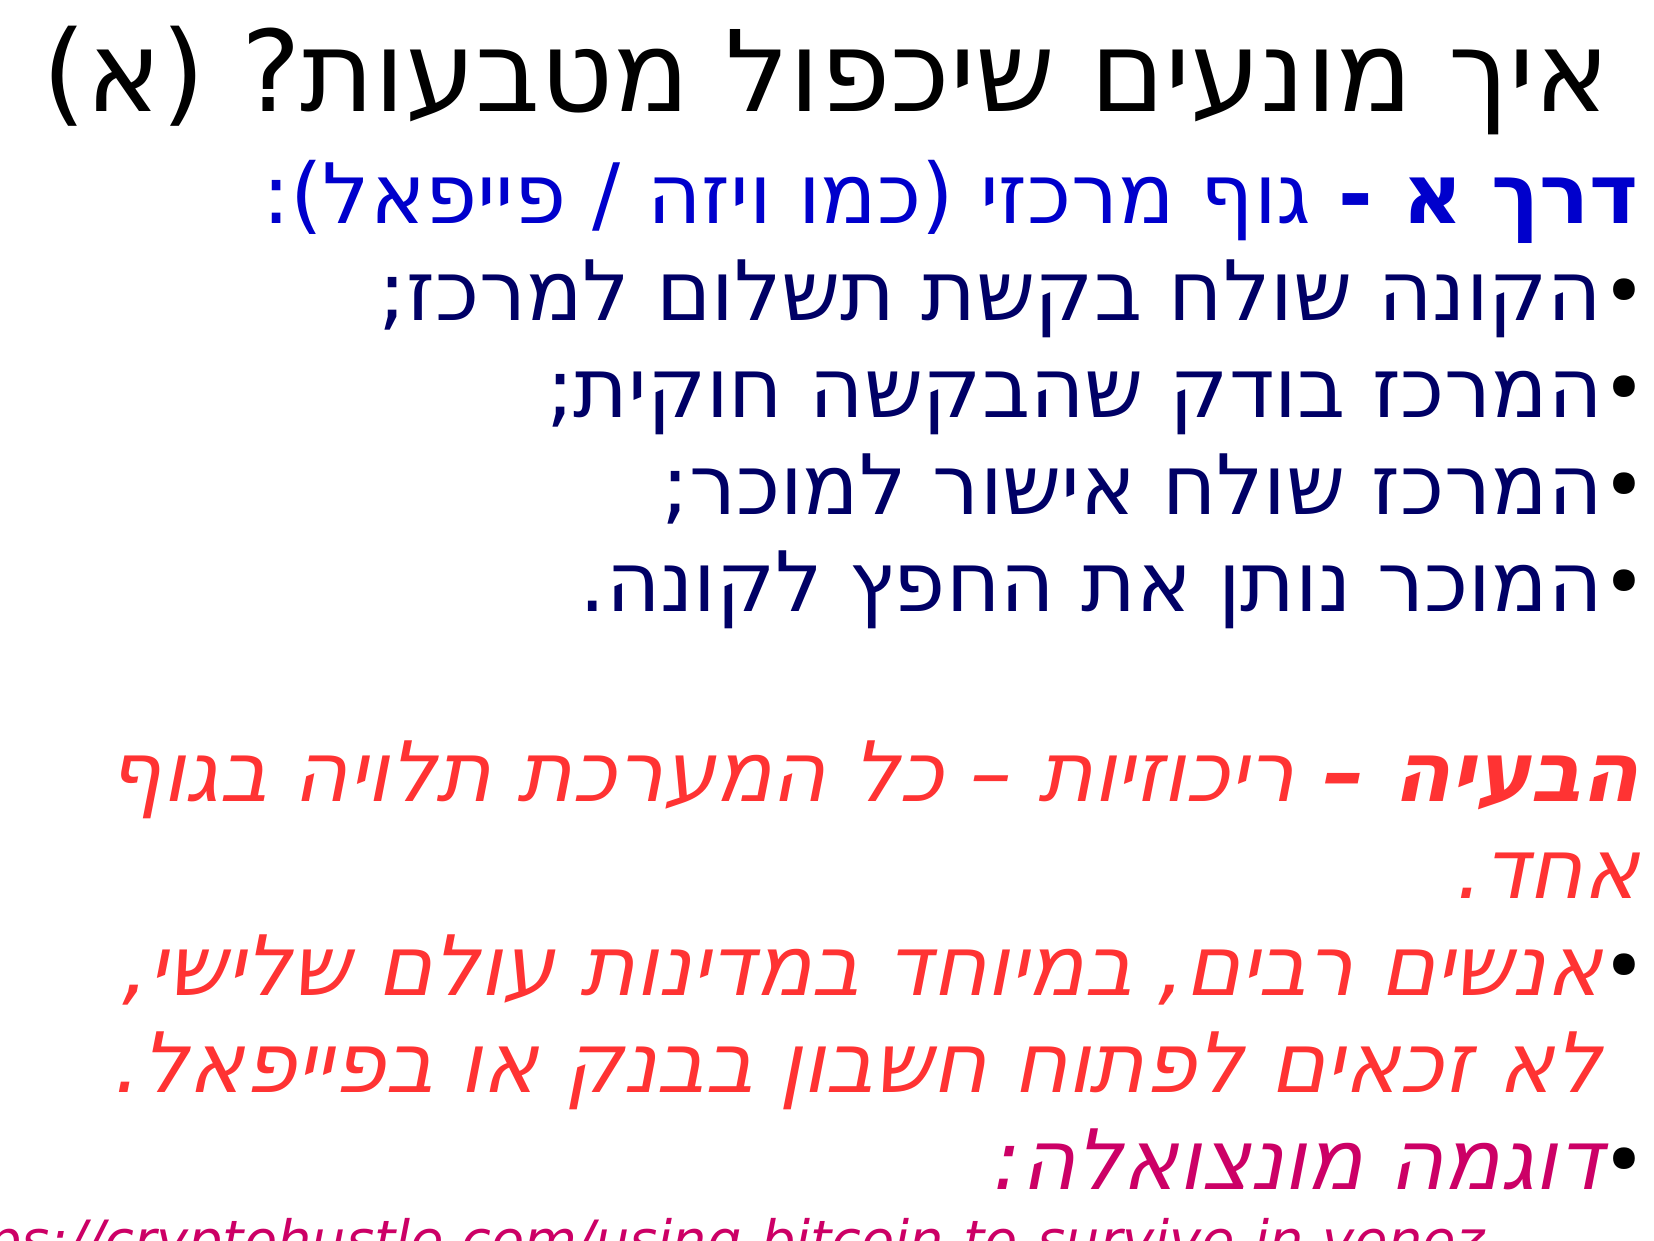

איך מונעים שיכפול מטבעות? (א)
דרך א - גוף מרכזי (כמו ויזה / פייפאל):
הקונה שולח בקשת תשלום למרכז;
המרכז בודק שהבקשה חוקית;
המרכז שולח אישור למוכר;
המוכר נותן את החפץ לקונה.
הבעיה – ריכוזיות – כל המערכת תלויה בגוף אחד.
אנשים רבים, במיוחד במדינות עולם שלישי, לא זכאים לפתוח חשבון בבנק או בפייפאל.
דוגמה מונצואלה: https://cryptohustle.com/using-bitcoin-to-survive-in-venezuela